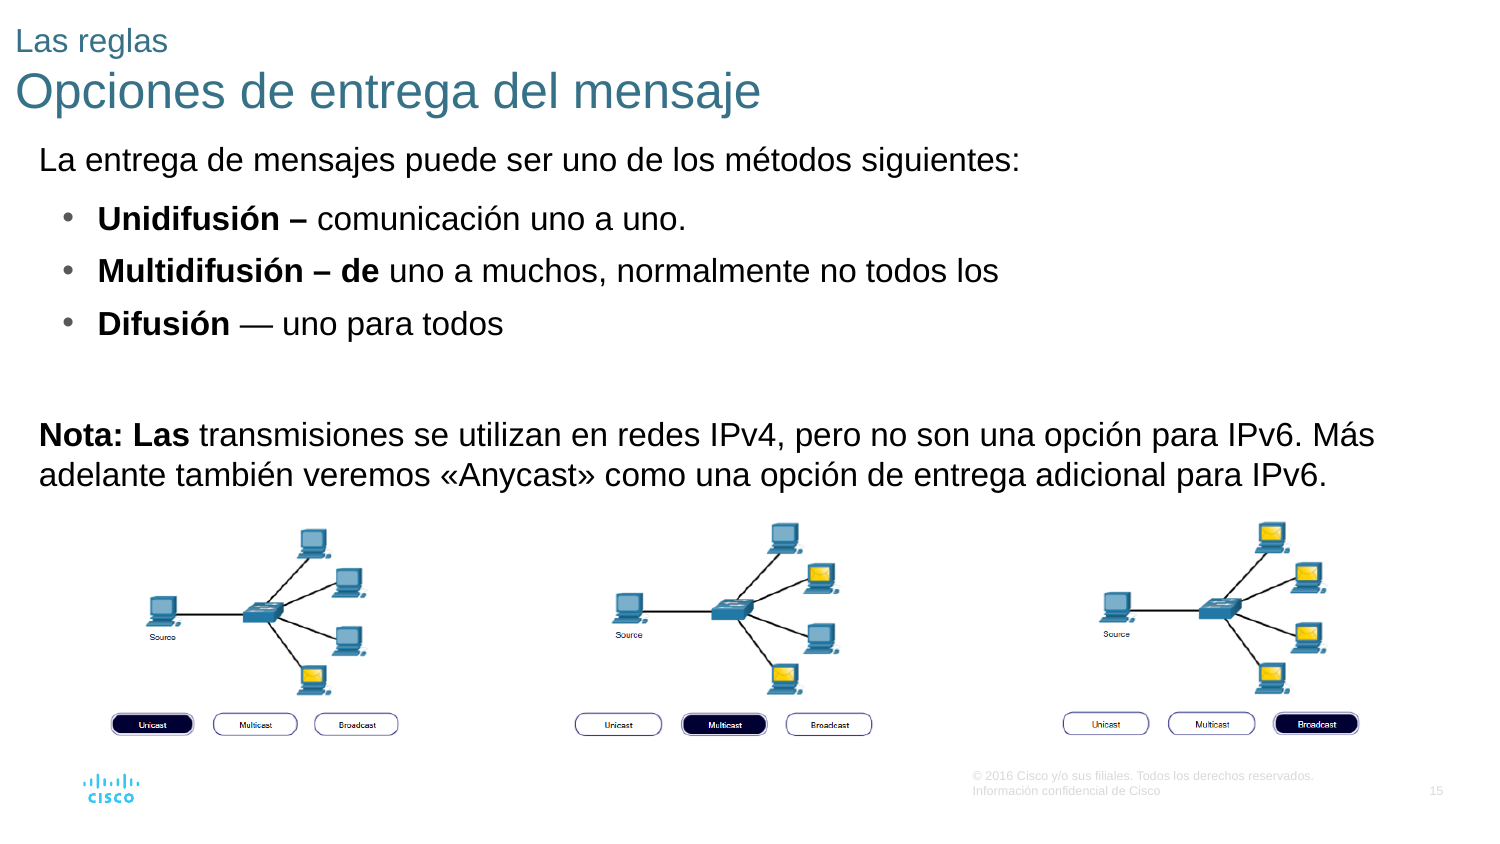

# Las reglas Opciones de entrega del mensaje
La entrega de mensajes puede ser uno de los métodos siguientes:
Unidifusión – comunicación uno a uno.
Multidifusión – de uno a muchos, normalmente no todos los
Difusión — uno para todos
Nota: Las transmisiones se utilizan en redes IPv4, pero no son una opción para IPv6. Más adelante también veremos «Anycast» como una opción de entrega adicional para IPv6.